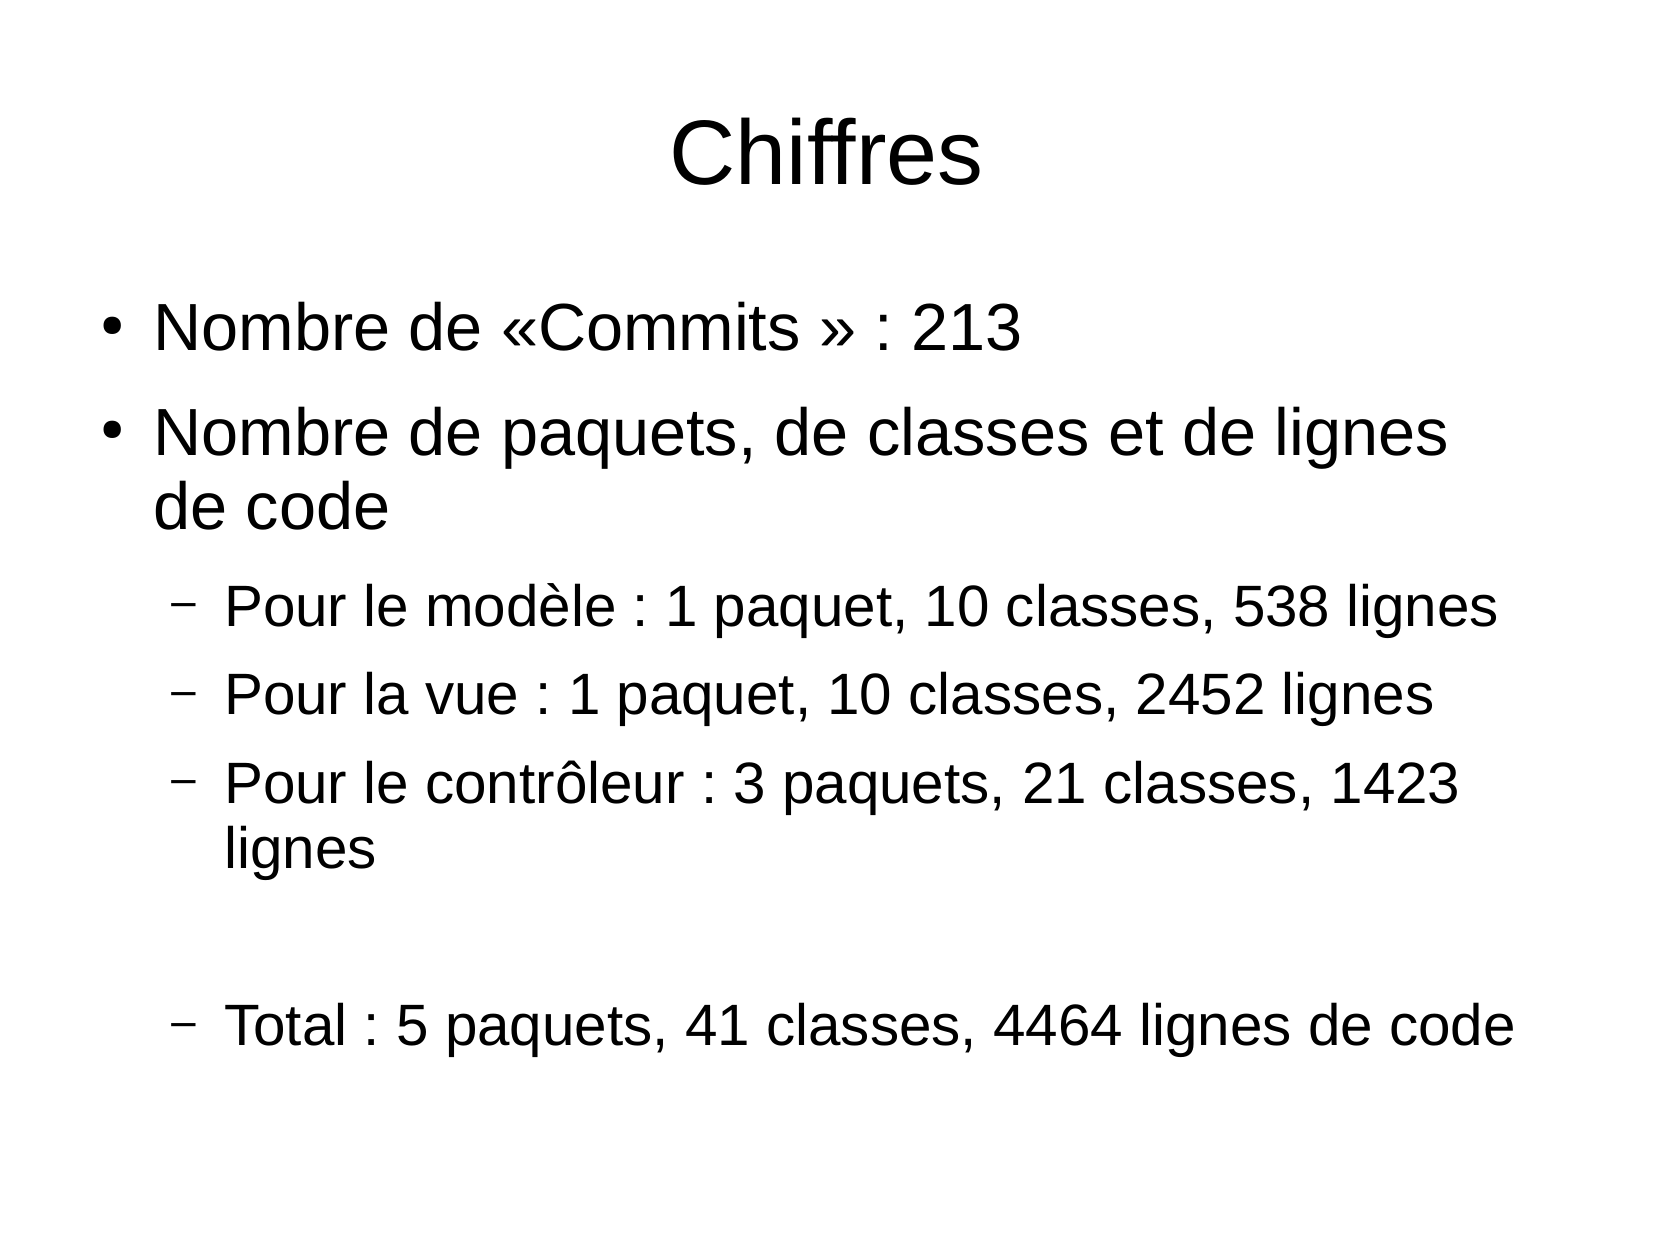

# Chiffres
Nombre de «Commits » : 213
Nombre de paquets, de classes et de lignes de code
Pour le modèle : 1 paquet, 10 classes, 538 lignes
Pour la vue : 1 paquet, 10 classes, 2452 lignes
Pour le contrôleur : 3 paquets, 21 classes, 1423 lignes
Total : 5 paquets, 41 classes, 4464 lignes de code